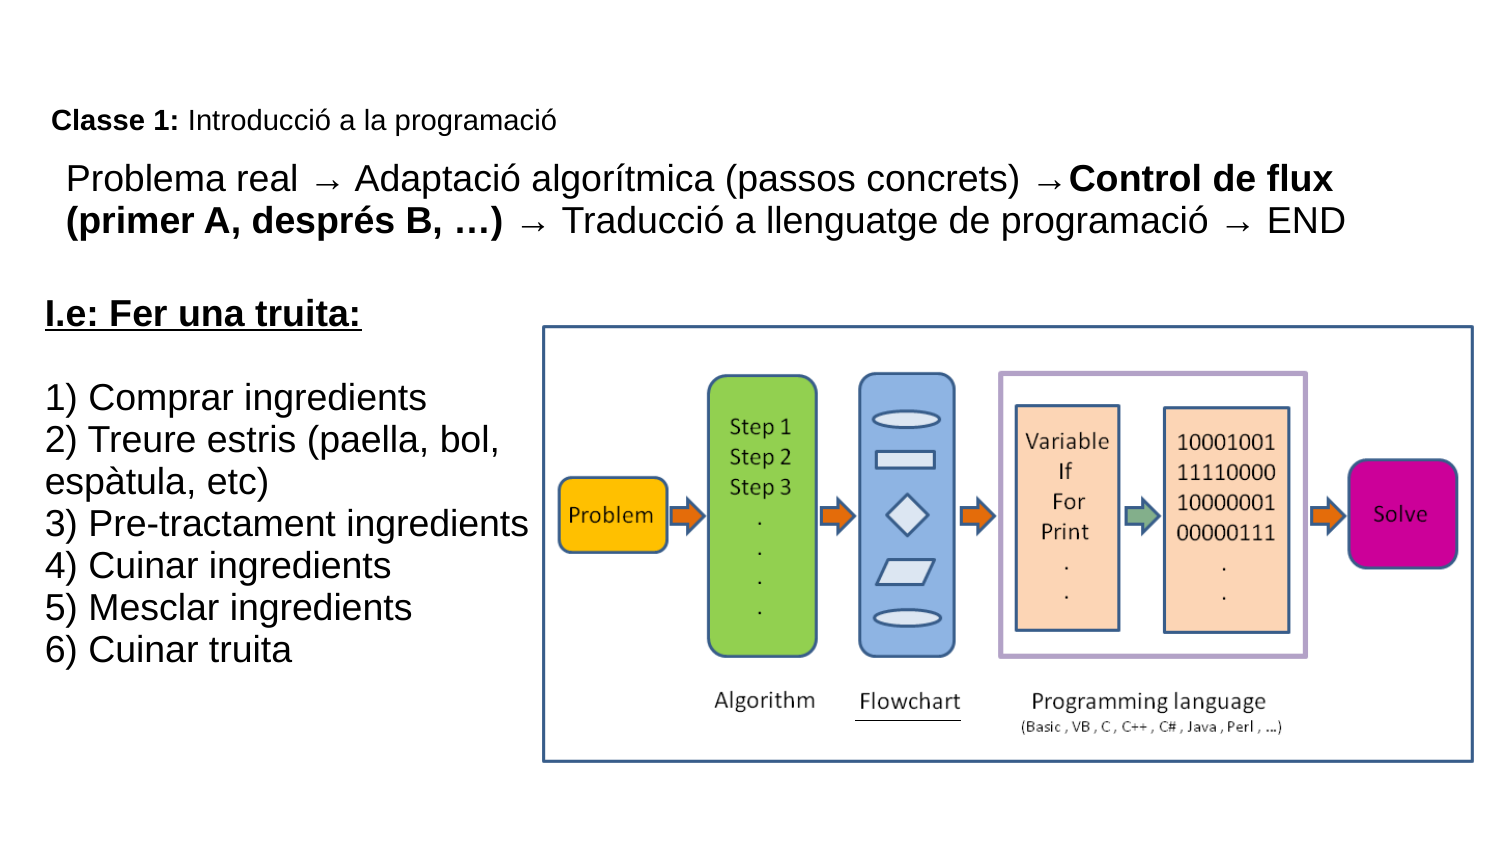

# Classe 1: Introducció a la programació
Problema real → Adaptació algorítmica (passos concrets) →Control de flux (primer A, després B, …) → Traducció a llenguatge de programació → END
I.e: Fer una truita:
1) Comprar ingredients
2) Treure estris (paella, bol, espàtula, etc)
3) Pre-tractament ingredients
4) Cuinar ingredients
5) Mesclar ingredients
6) Cuinar truita